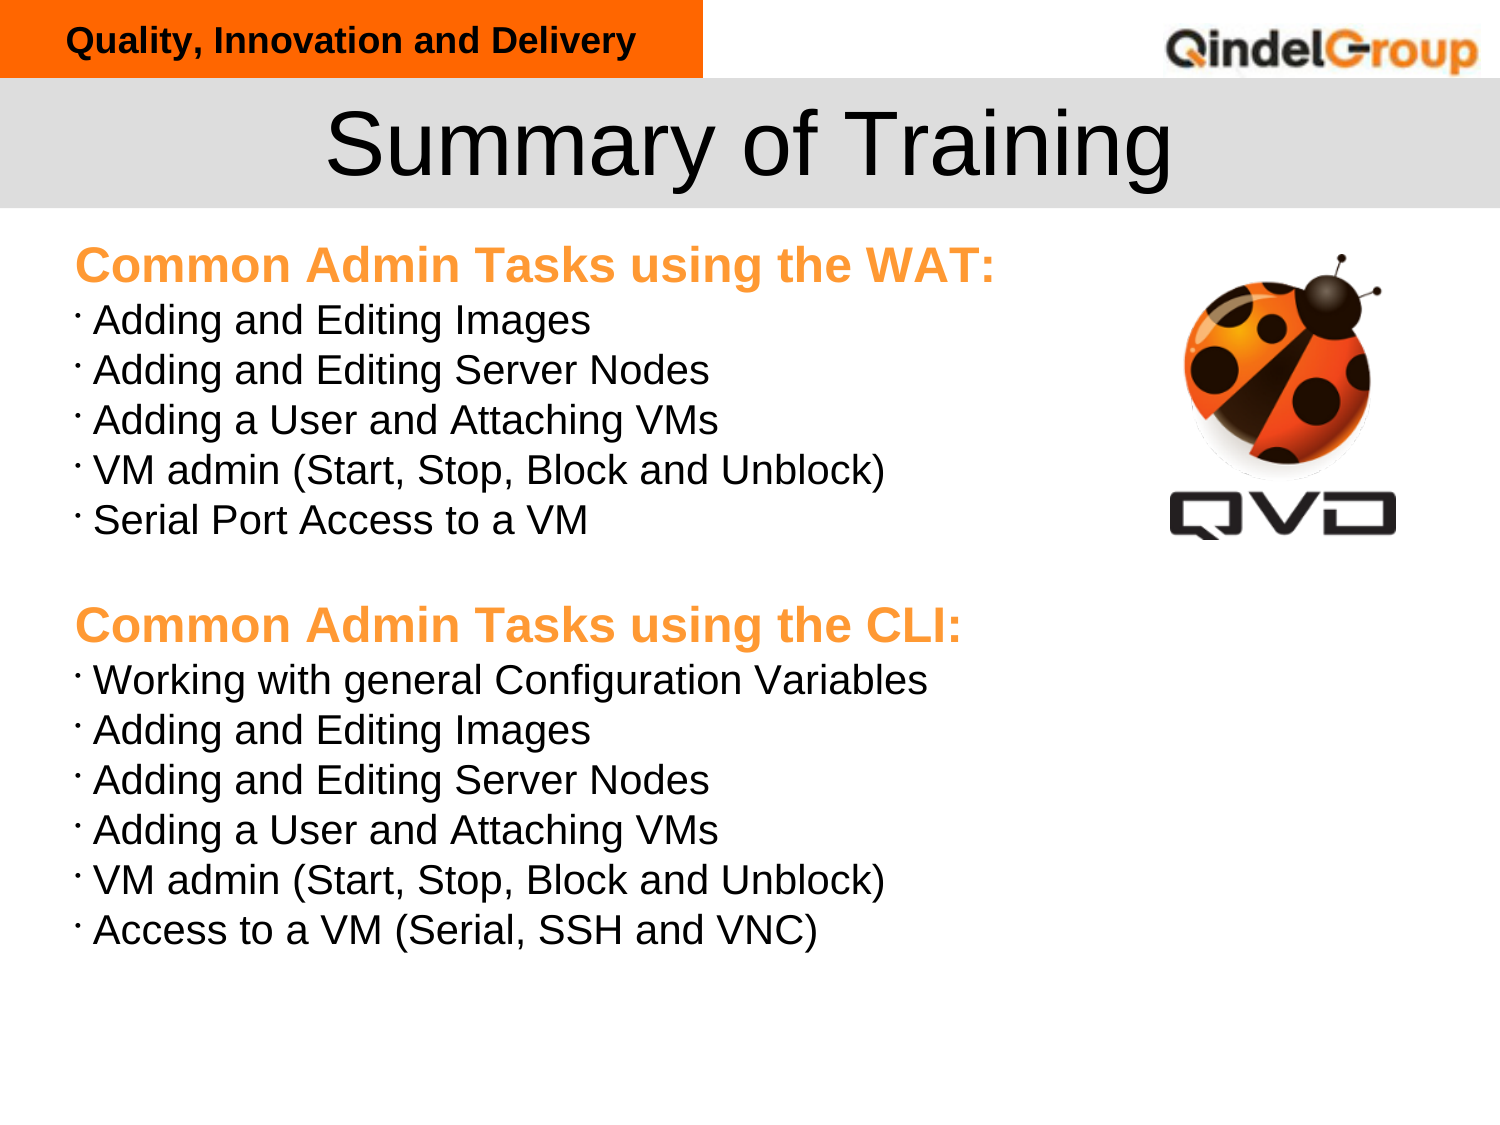

# Summary of Training
Common Admin Tasks using the WAT:
 Adding and Editing Images
 Adding and Editing Server Nodes
 Adding a User and Attaching VMs
 VM admin (Start, Stop, Block and Unblock)
 Serial Port Access to a VM
Common Admin Tasks using the CLI:
 Working with general Configuration Variables
 Adding and Editing Images
 Adding and Editing Server Nodes
 Adding a User and Attaching VMs
 VM admin (Start, Stop, Block and Unblock)
 Access to a VM (Serial, SSH and VNC)